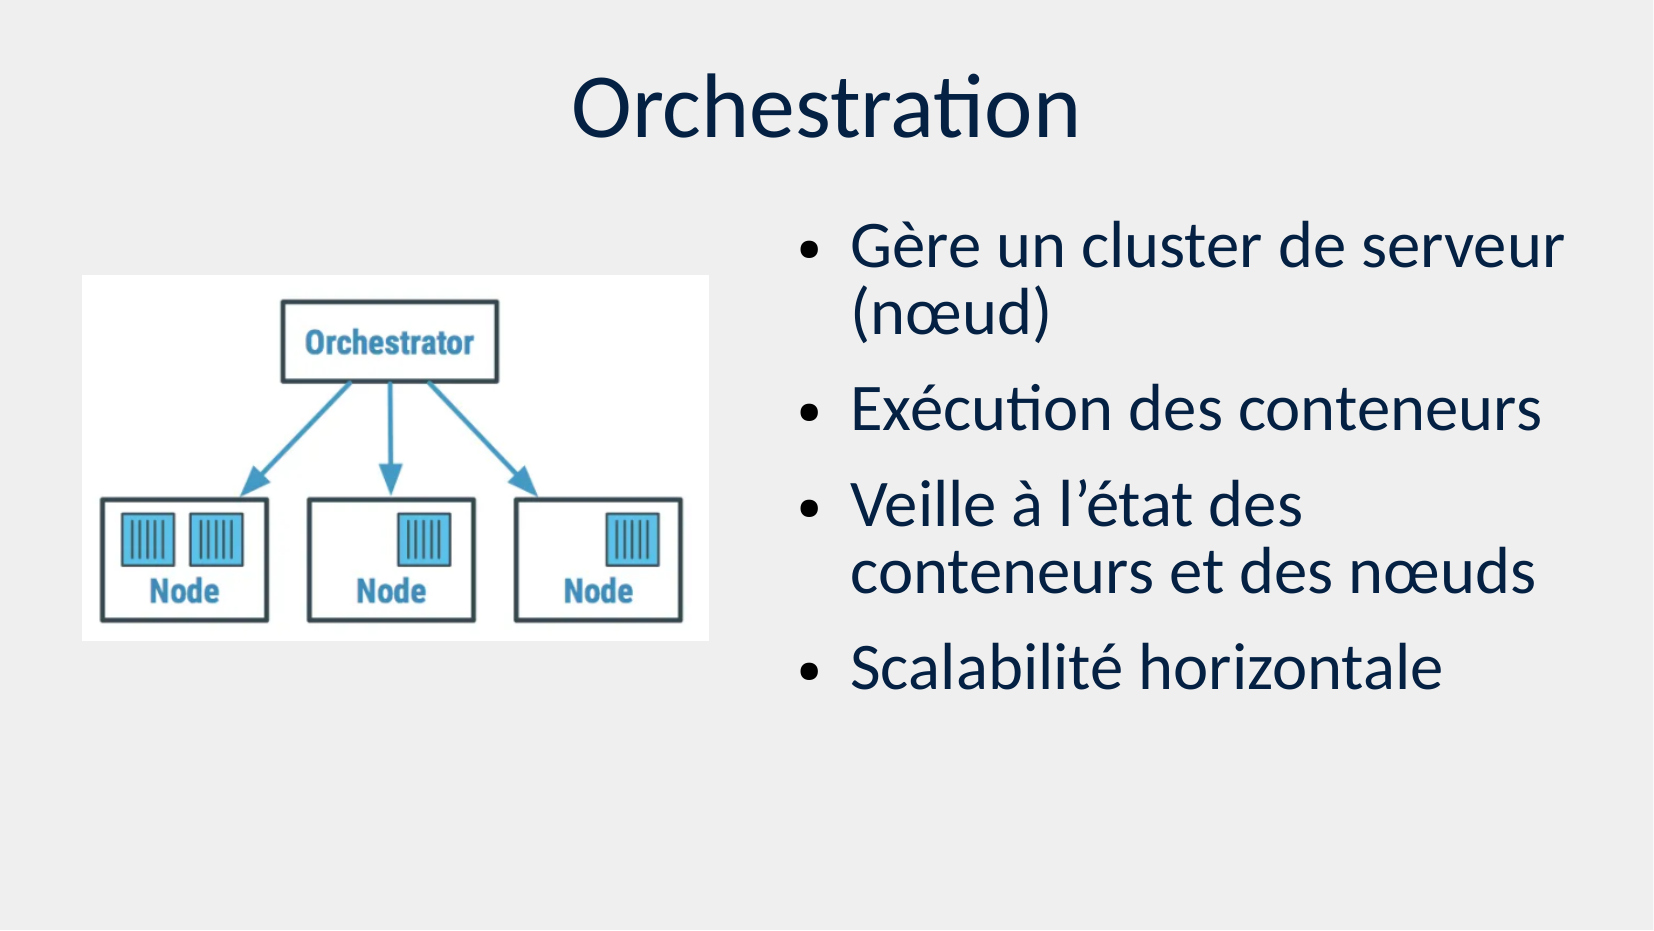

# Orchestration
Gère un cluster de serveur (nœud)
Exécution des conteneurs
Veille à l’état des conteneurs et des nœuds
Scalabilité horizontale